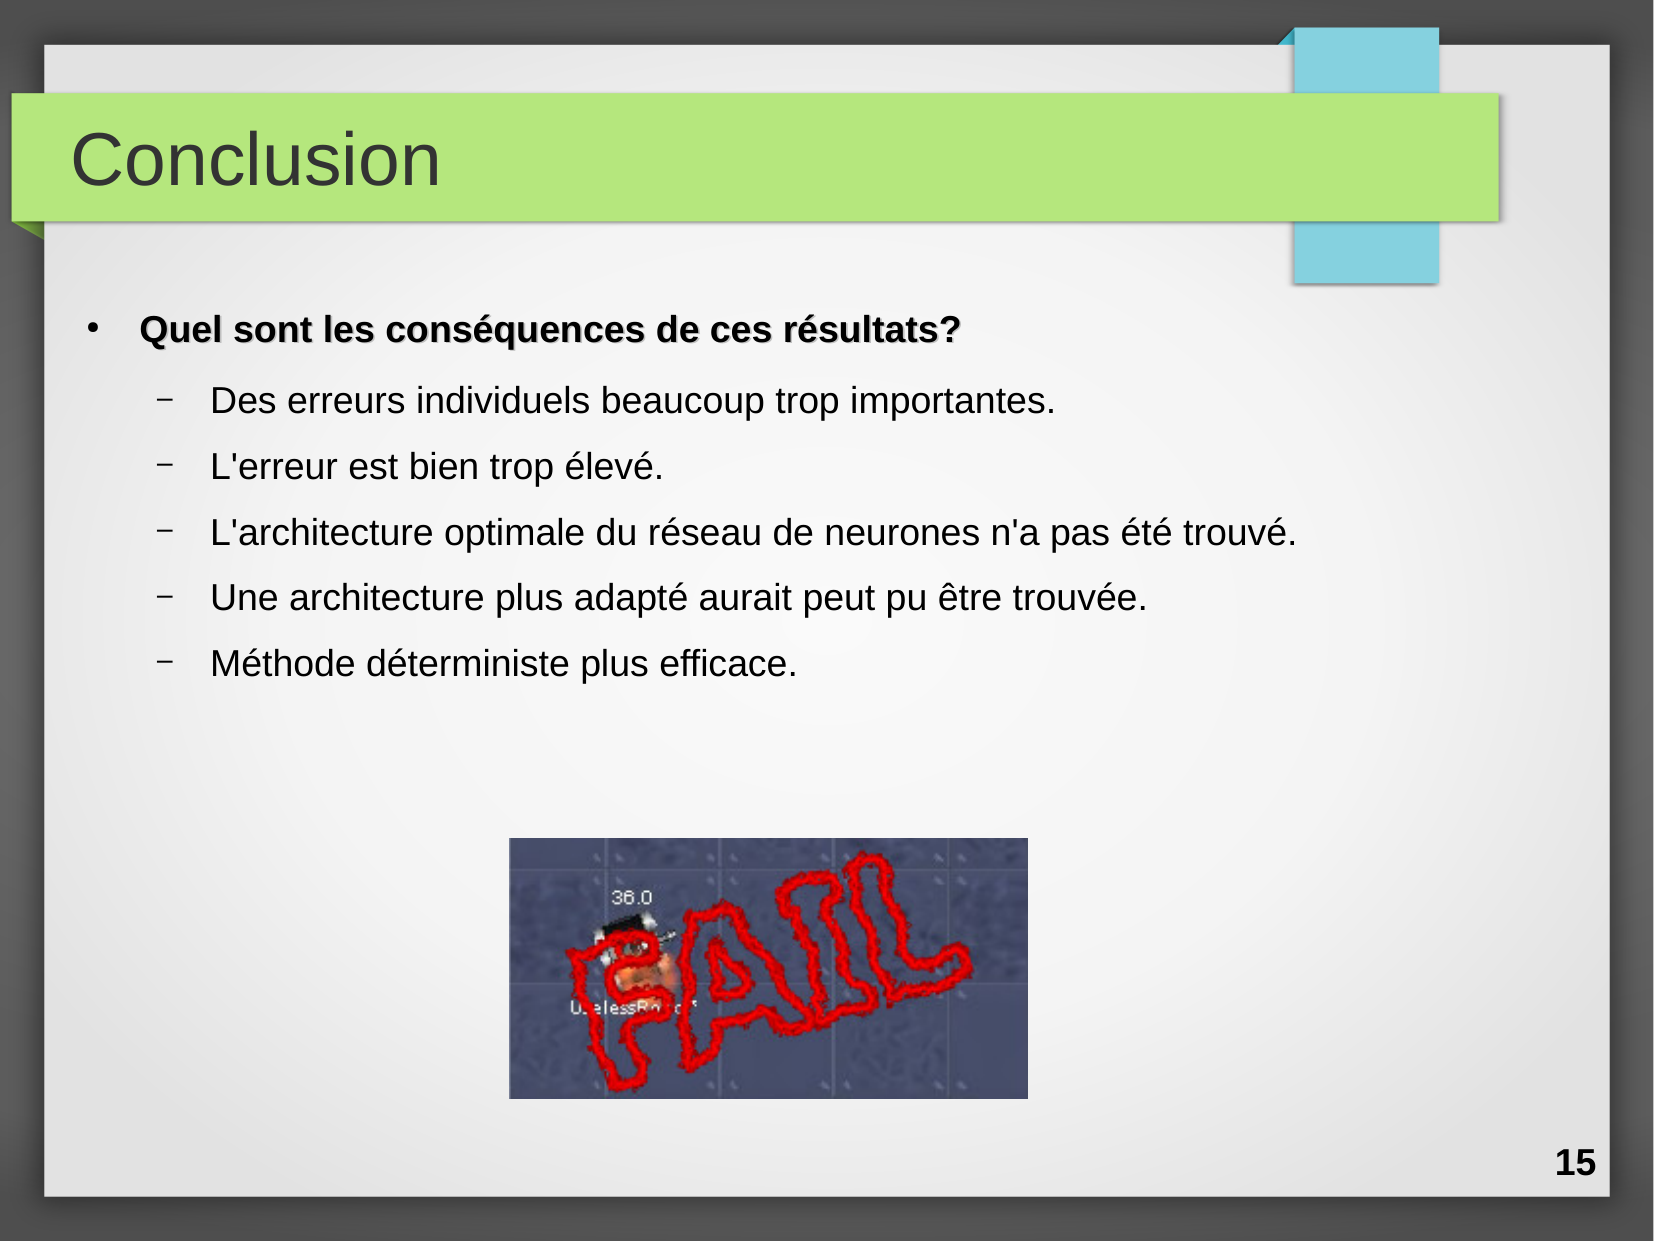

# Conclusion
Quel sont les conséquences de ces résultats?
Des erreurs individuels beaucoup trop importantes.
L'erreur est bien trop élevé.
L'architecture optimale du réseau de neurones n'a pas été trouvé.
Une architecture plus adapté aurait peut pu être trouvée.
Méthode déterministe plus efficace.